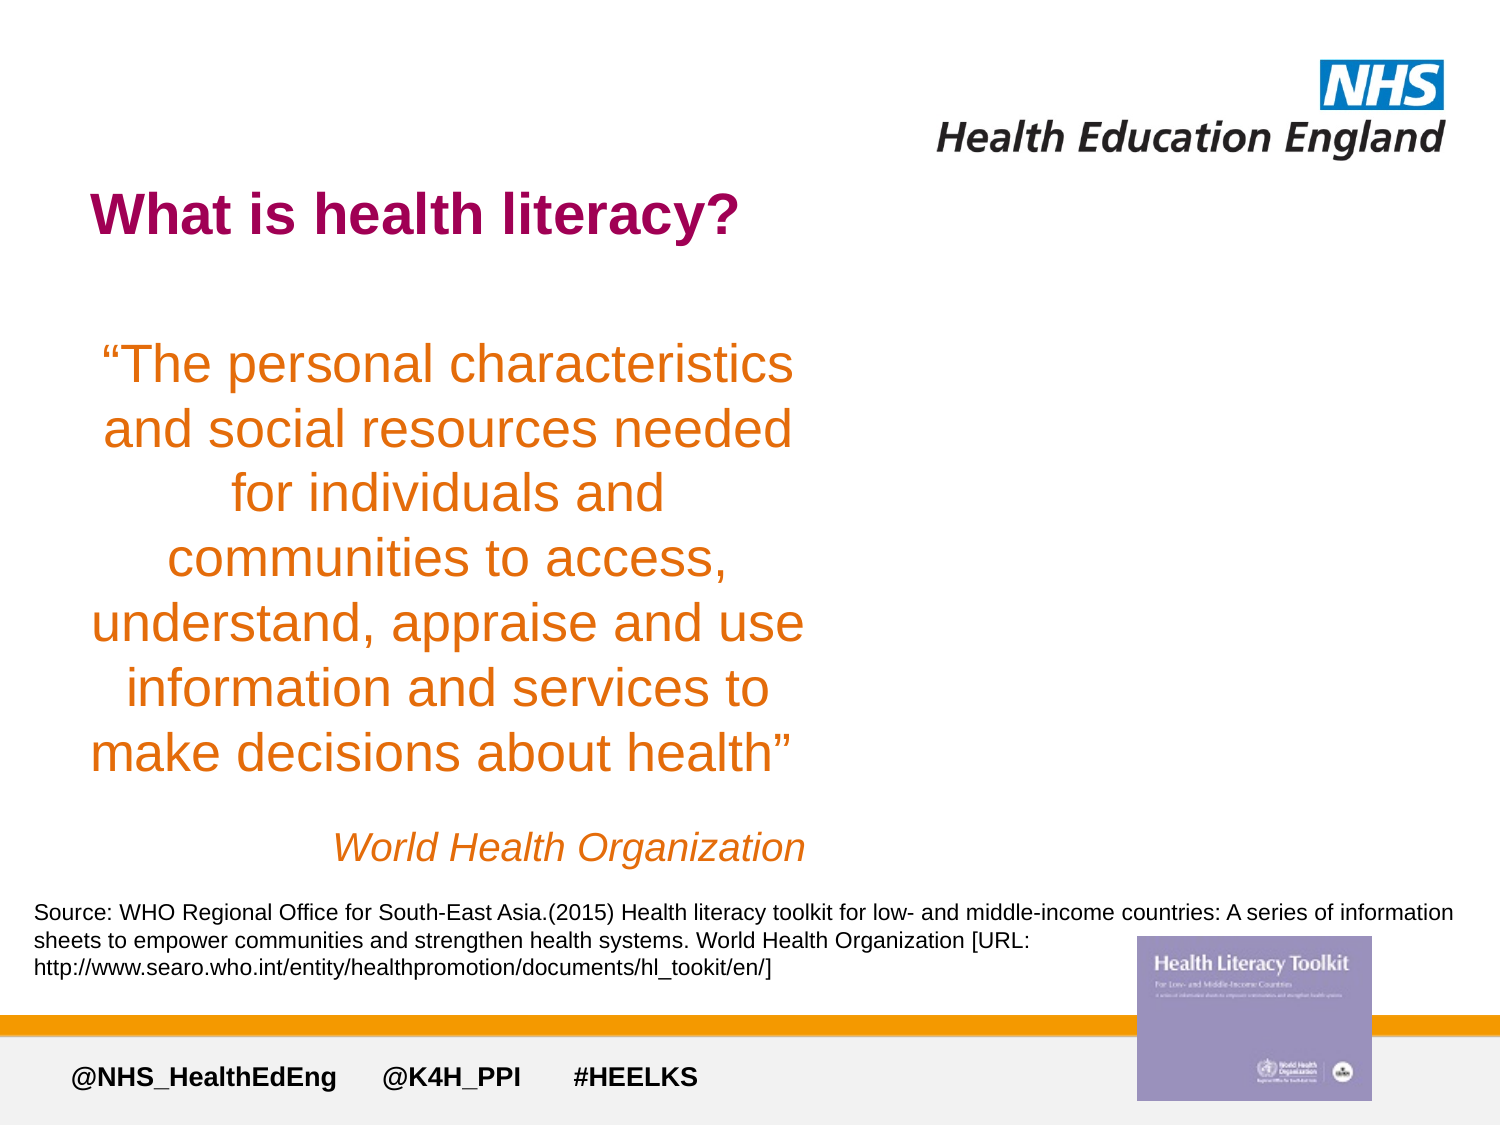

# What is health literacy?
“The personal characteristics and social resources needed for individuals and communities to access, understand, appraise and use information and services to make decisions about health”
World Health Organization
Source: WHO Regional Office for South-East Asia.(2015) Health literacy toolkit for low- and middle-income countries: A series of information sheets to empower communities and strengthen health systems. World Health Organization [URL: http://www.searo.who.int/entity/healthpromotion/documents/hl_tookit/en/]
@NHS_HealthEdEng @K4H_PPI #HEELKS